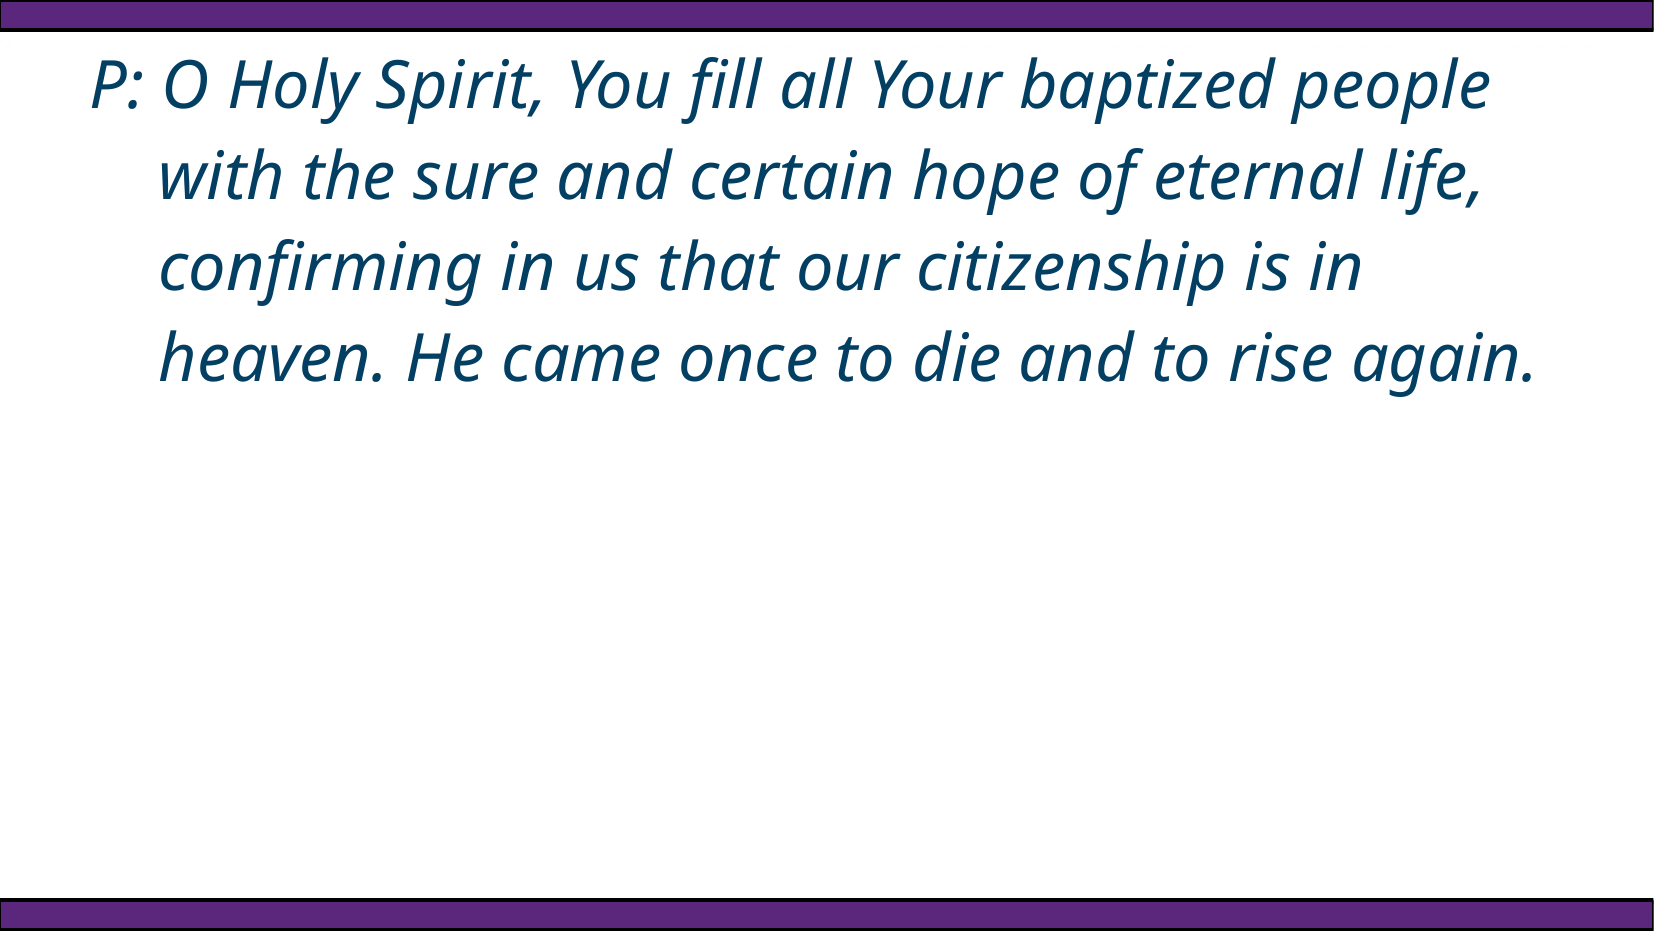

P: O Holy Spirit, You fill all Your baptized people
 with the sure and certain hope of eternal life,
 confirming in us that our citizenship is in
 heaven. He came once to die and to rise again.